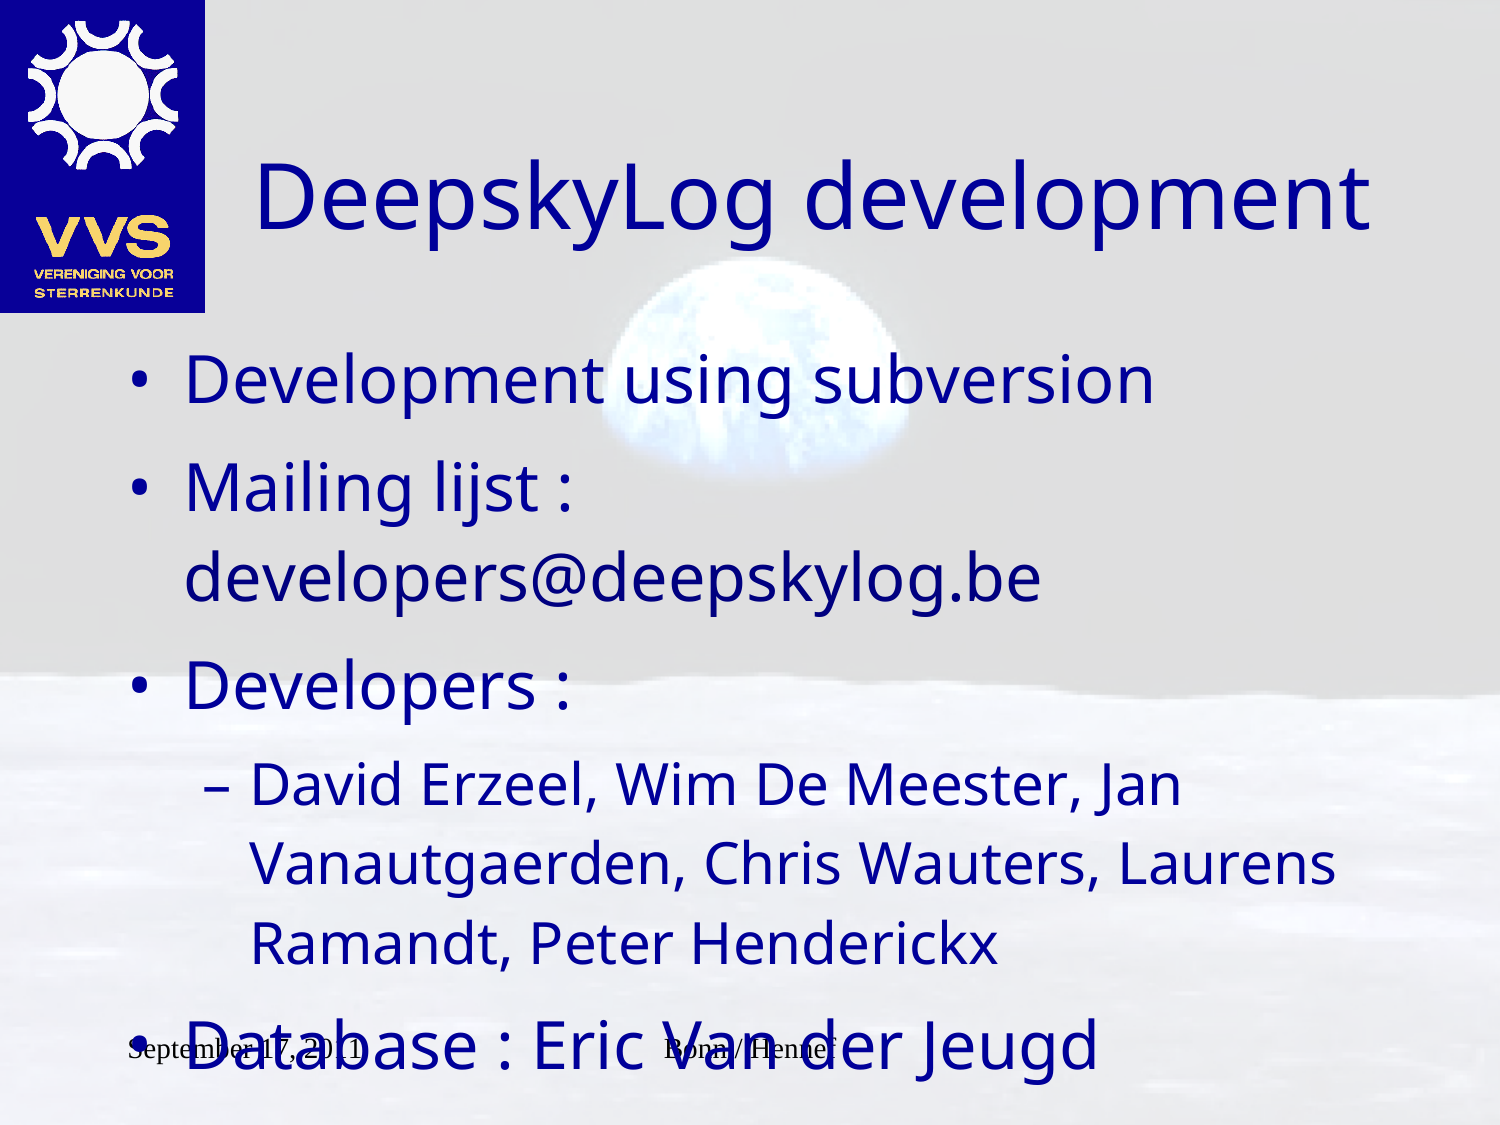

# DeepskyLog development
Development using subversion
Mailing lijst : developers@deepskylog.be
Developers :
David Erzeel, Wim De Meester, Jan Vanautgaerden, Chris Wauters, Laurens Ramandt, Peter Henderickx
Database : Eric Van der Jeugd
September 17, 2011
Bonn / Hennef